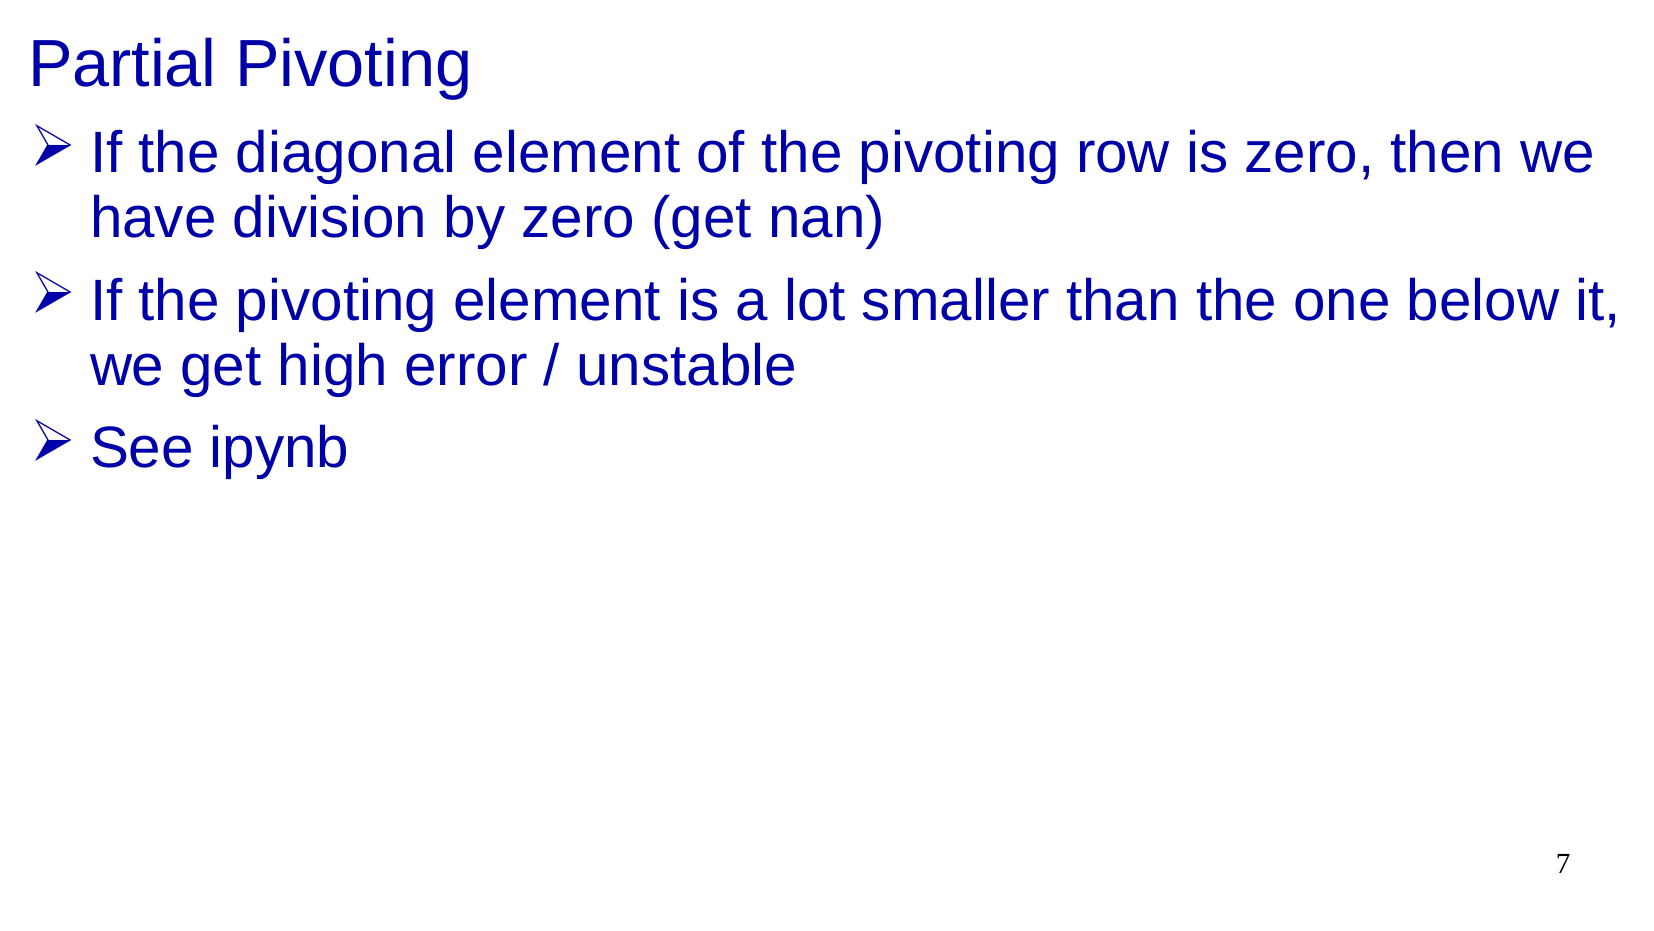

# Partial Pivoting
If the diagonal element of the pivoting row is zero, then we have division by zero (get nan)
If the pivoting element is a lot smaller than the one below it, we get high error / unstable
See ipynb
7